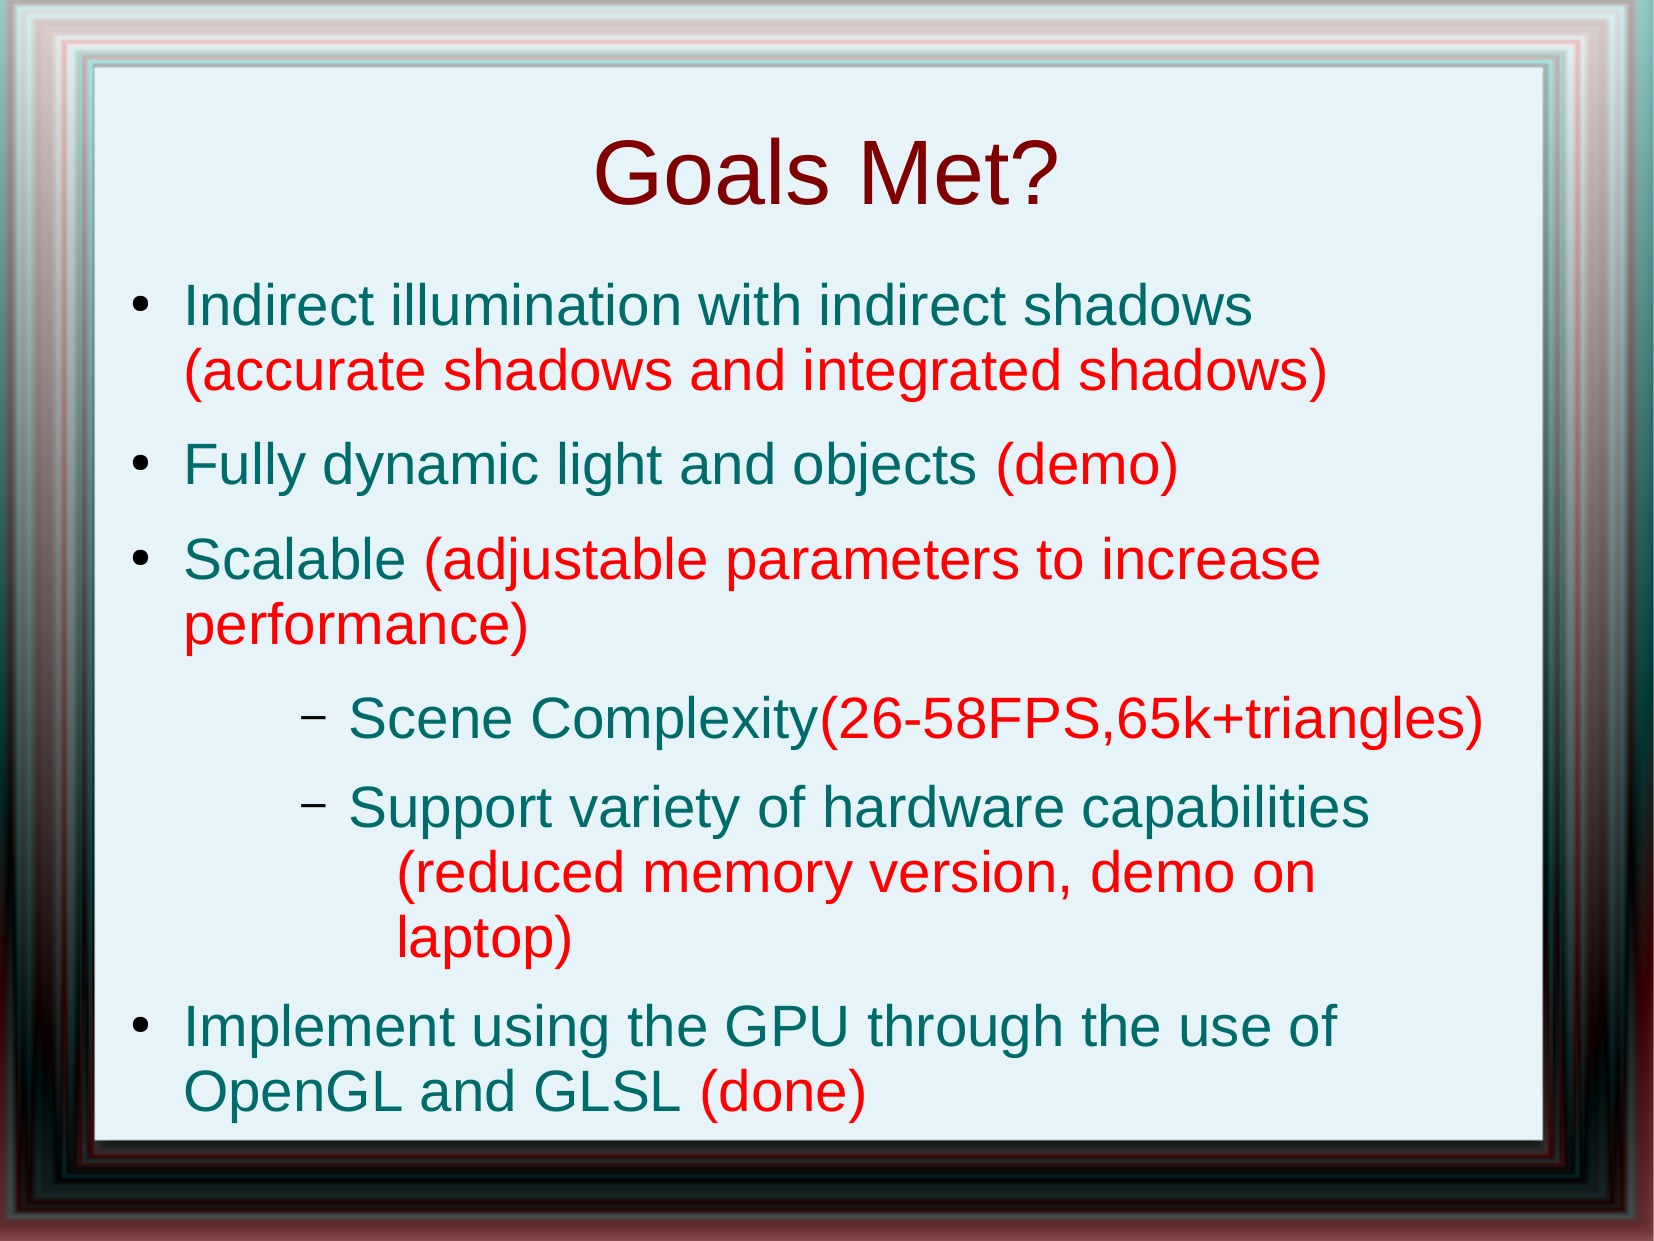

# Goals Met?
Indirect illumination with indirect shadows (accurate shadows and integrated shadows)
Fully dynamic light and objects (demo)
Scalable (adjustable parameters to increase performance)
Scene Complexity(26-58FPS,65k+triangles)
Support variety of hardware capabilities (reduced memory version, demo on laptop)
Implement using the GPU through the use of OpenGL and GLSL (done)